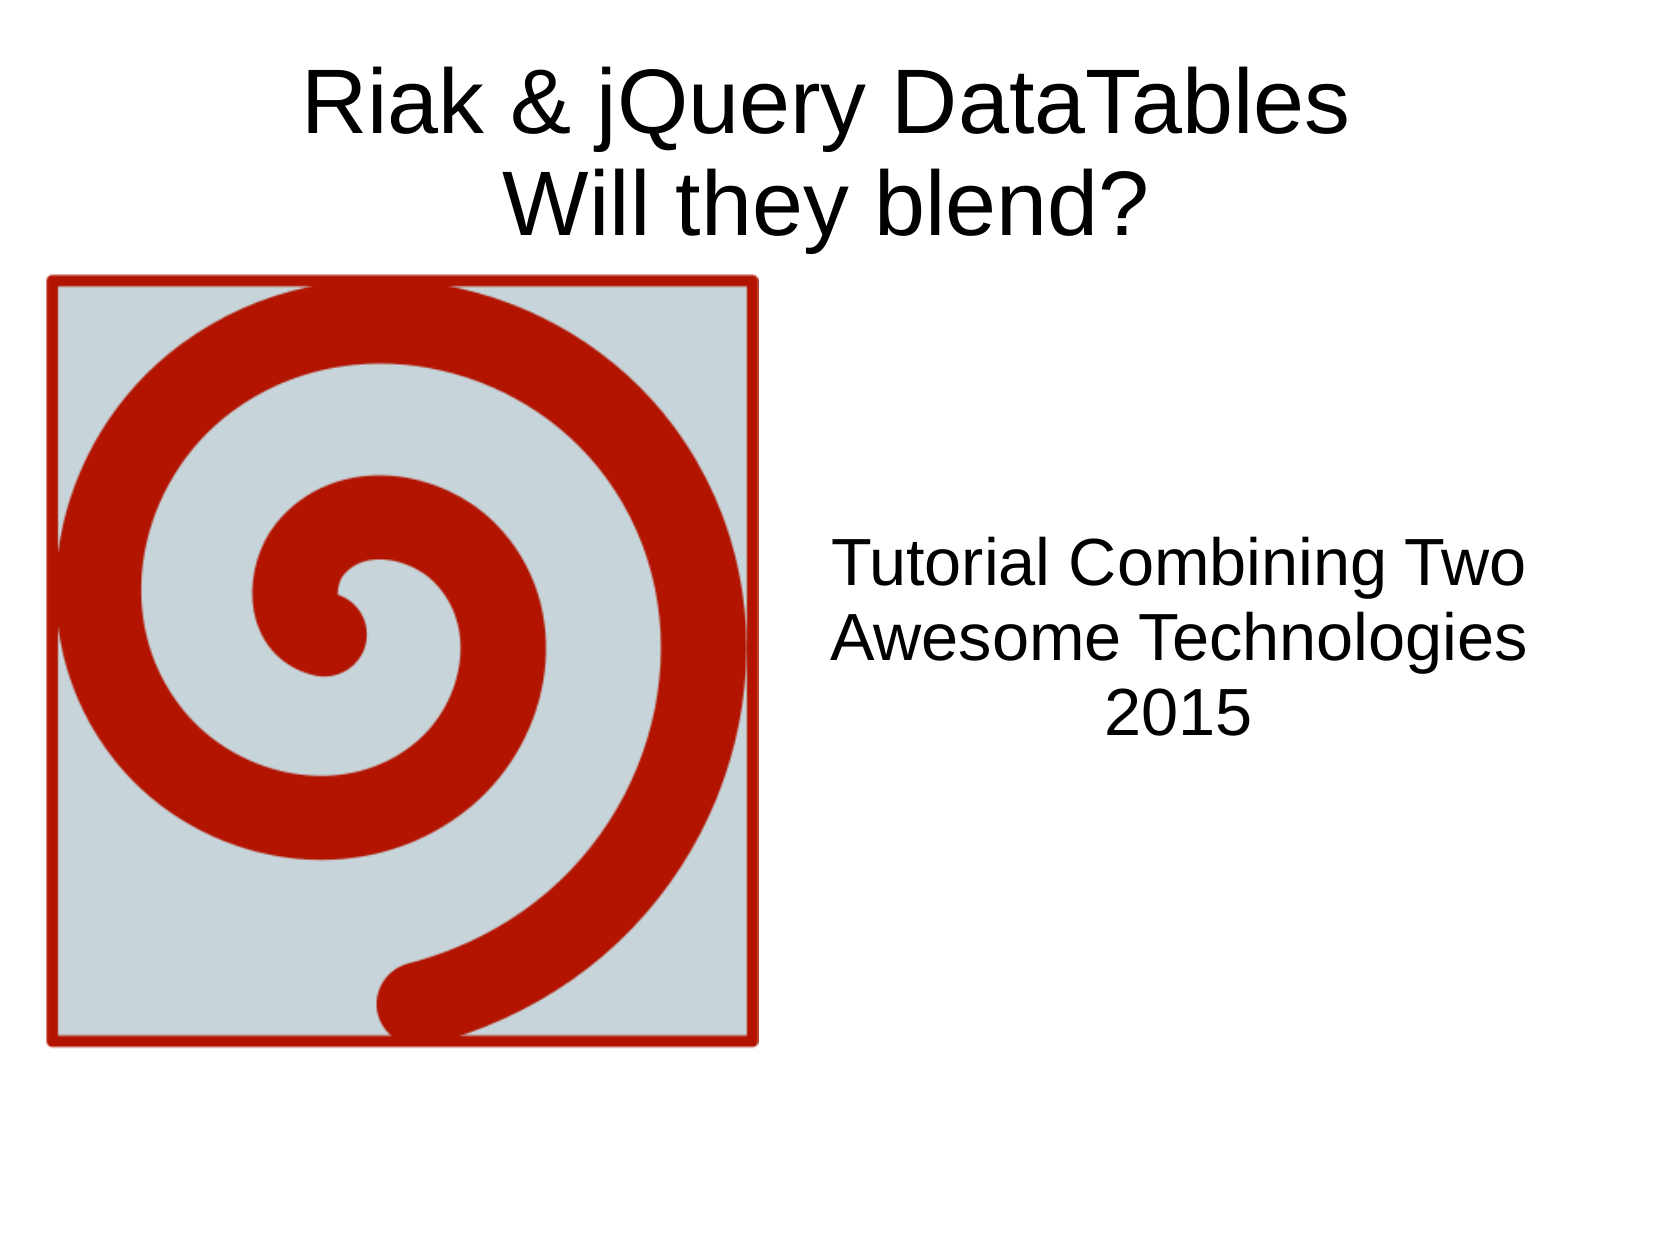

# Riak & jQuery DataTables Will they blend?
Tutorial Combining Two
Awesome Technologies
2015